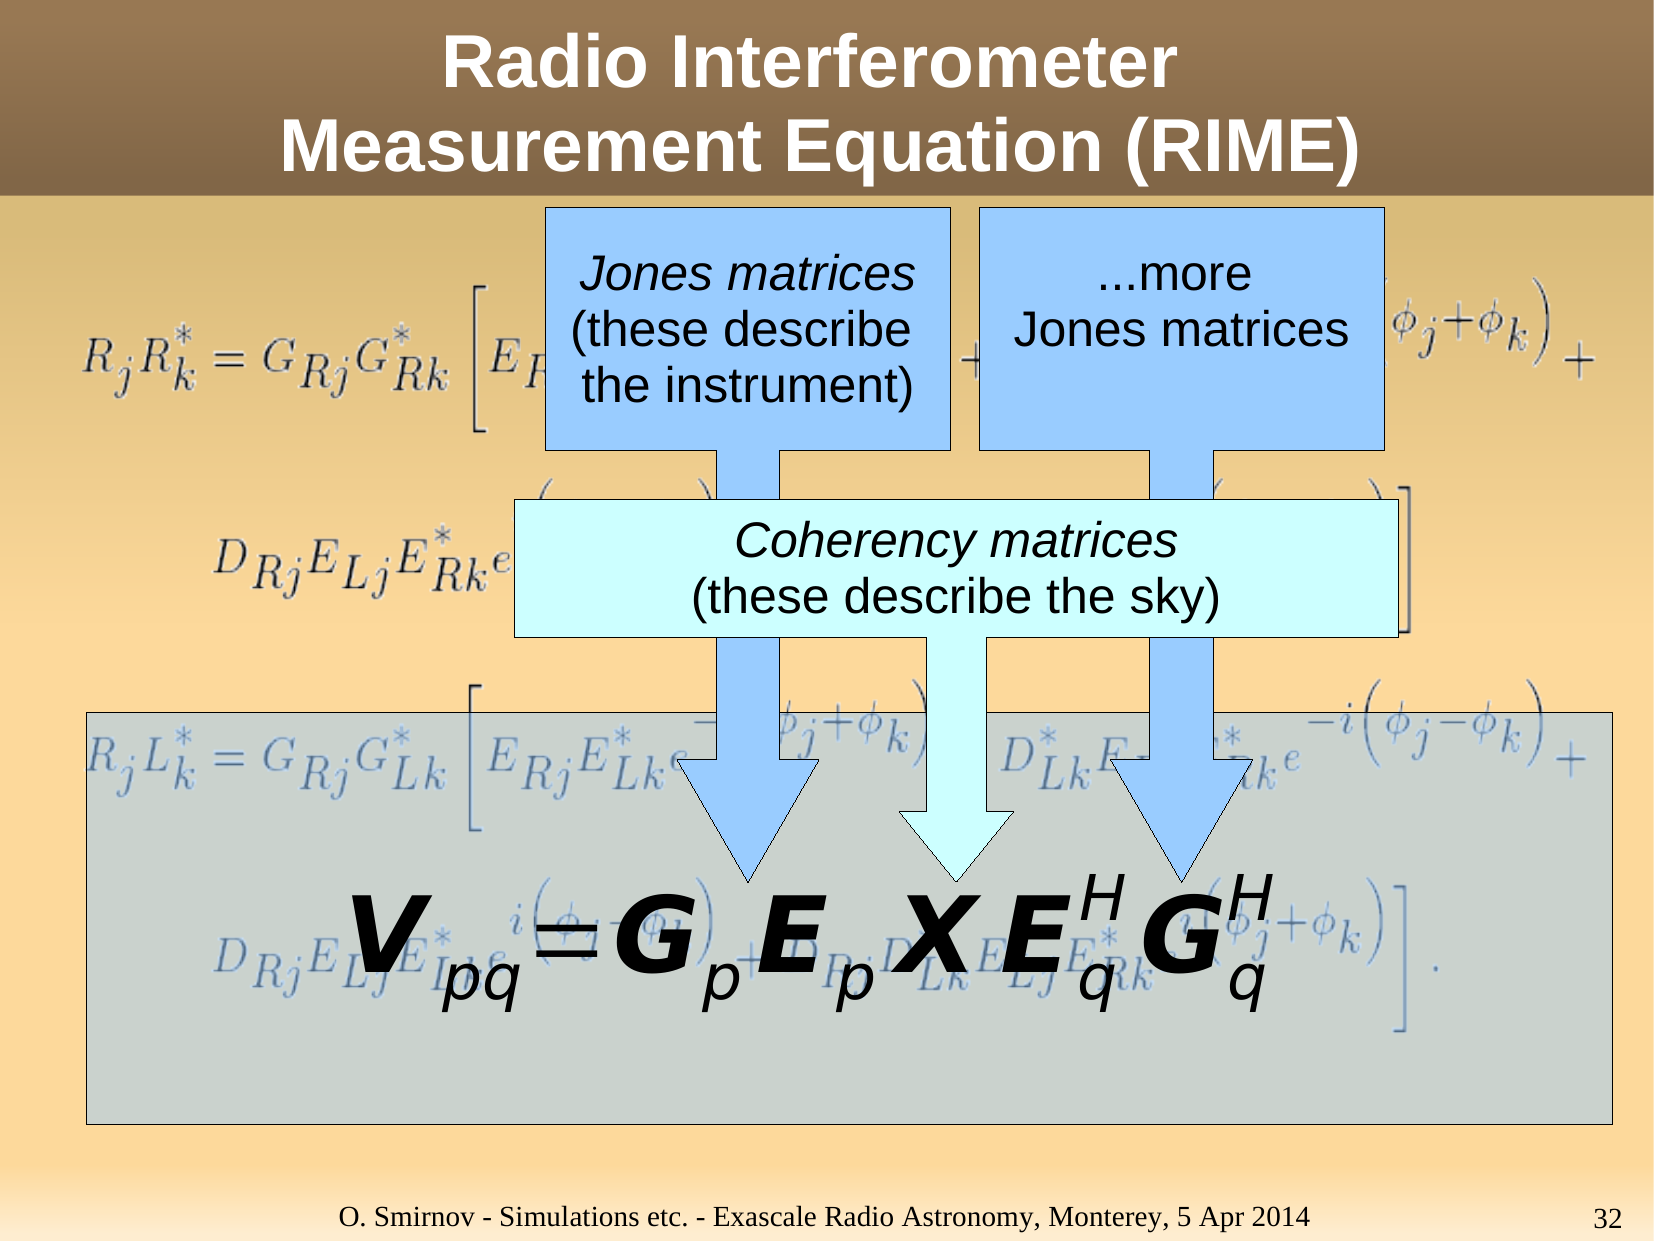

# Radio Interferometer Measurement Equation (RIME)
Jones matrices
(these describe
the instrument)
...more
Jones matrices
Coherency matrices
(these describe the sky)
O. Smirnov - Simulations etc. - Exascale Radio Astronomy, Monterey, 5 Apr 2014
32